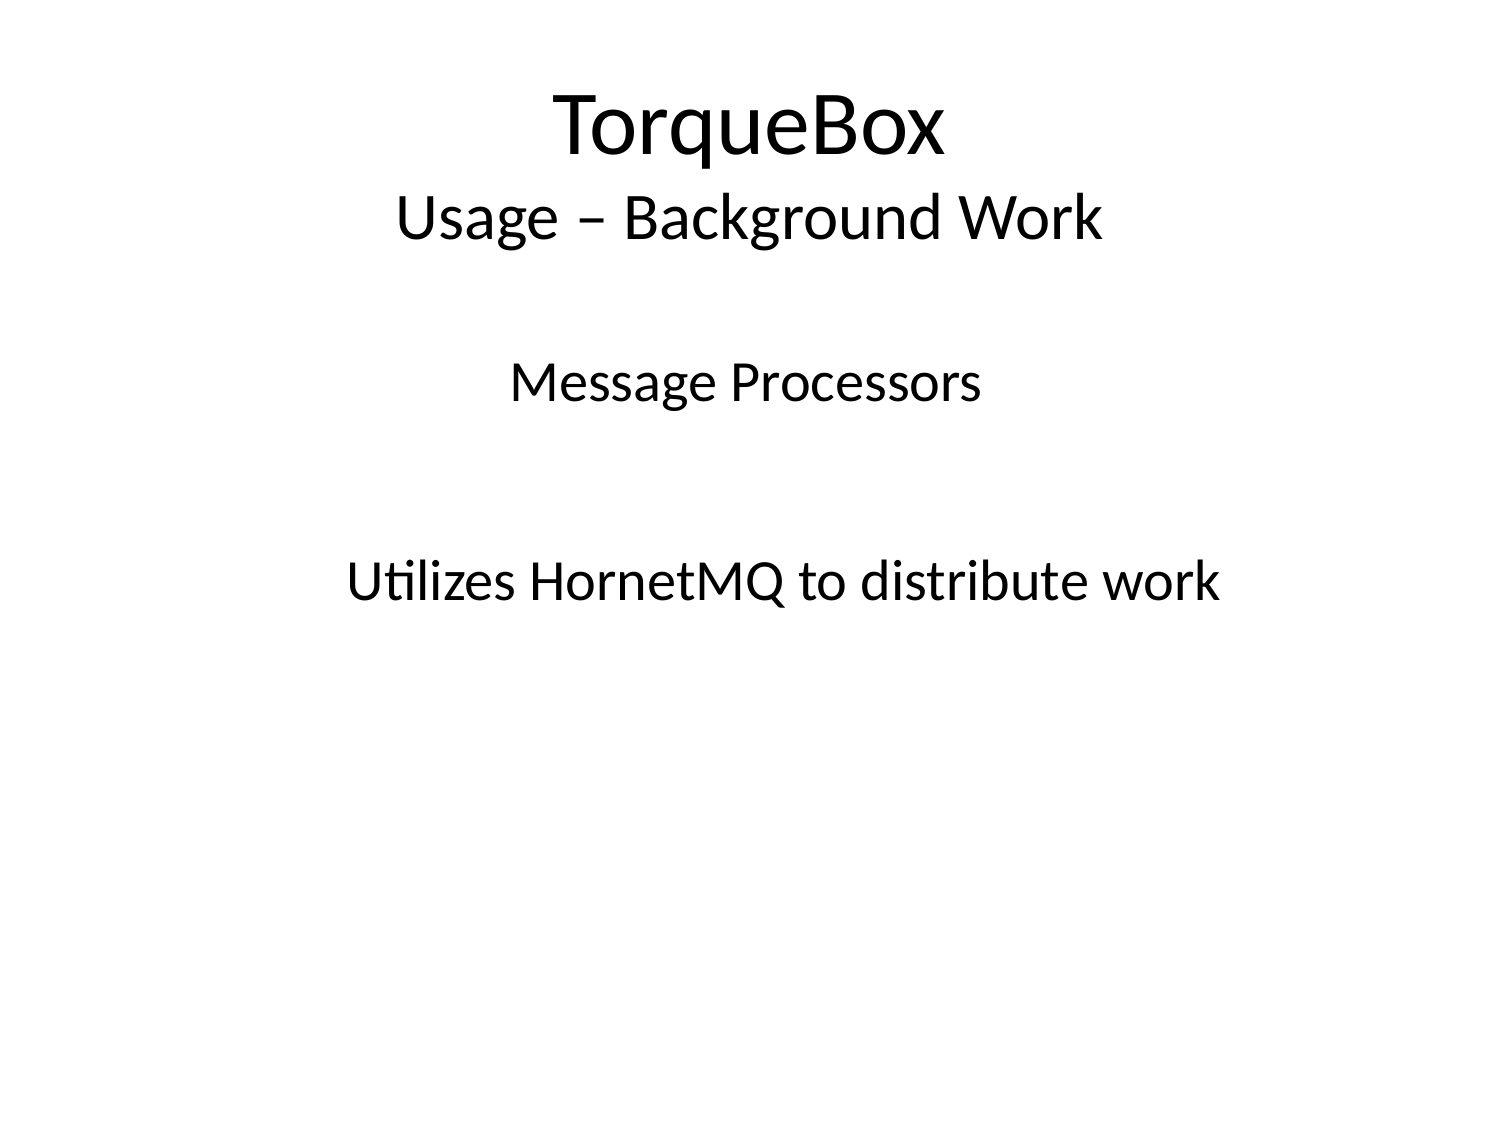

# TorqueBox Usage – Background Work
Message Processors
Utilizes HornetMQ to distribute work